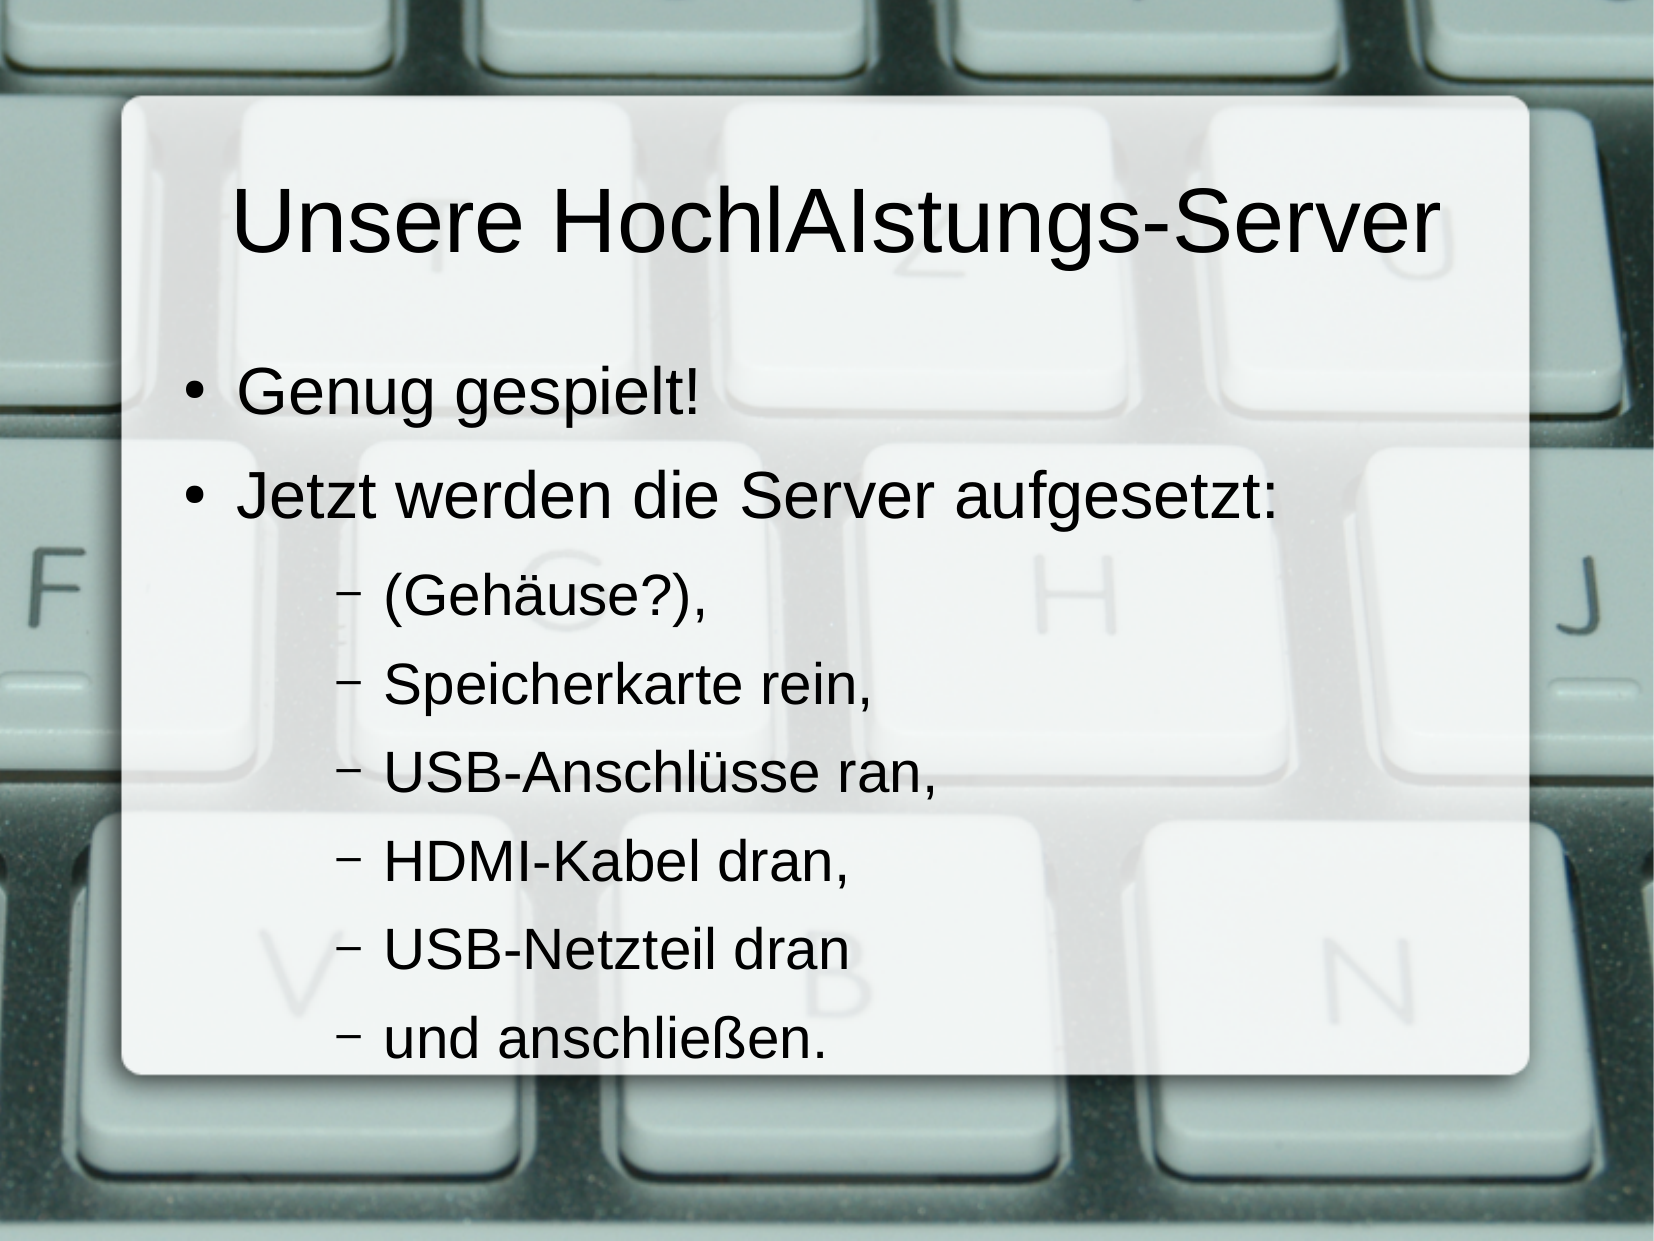

# Unsere HochlAIstungs-Server
Genug gespielt!
Jetzt werden die Server aufgesetzt:
(Gehäuse?),
Speicherkarte rein,
USB-Anschlüsse ran,
HDMI-Kabel dran,
USB-Netzteil dran
und anschließen.